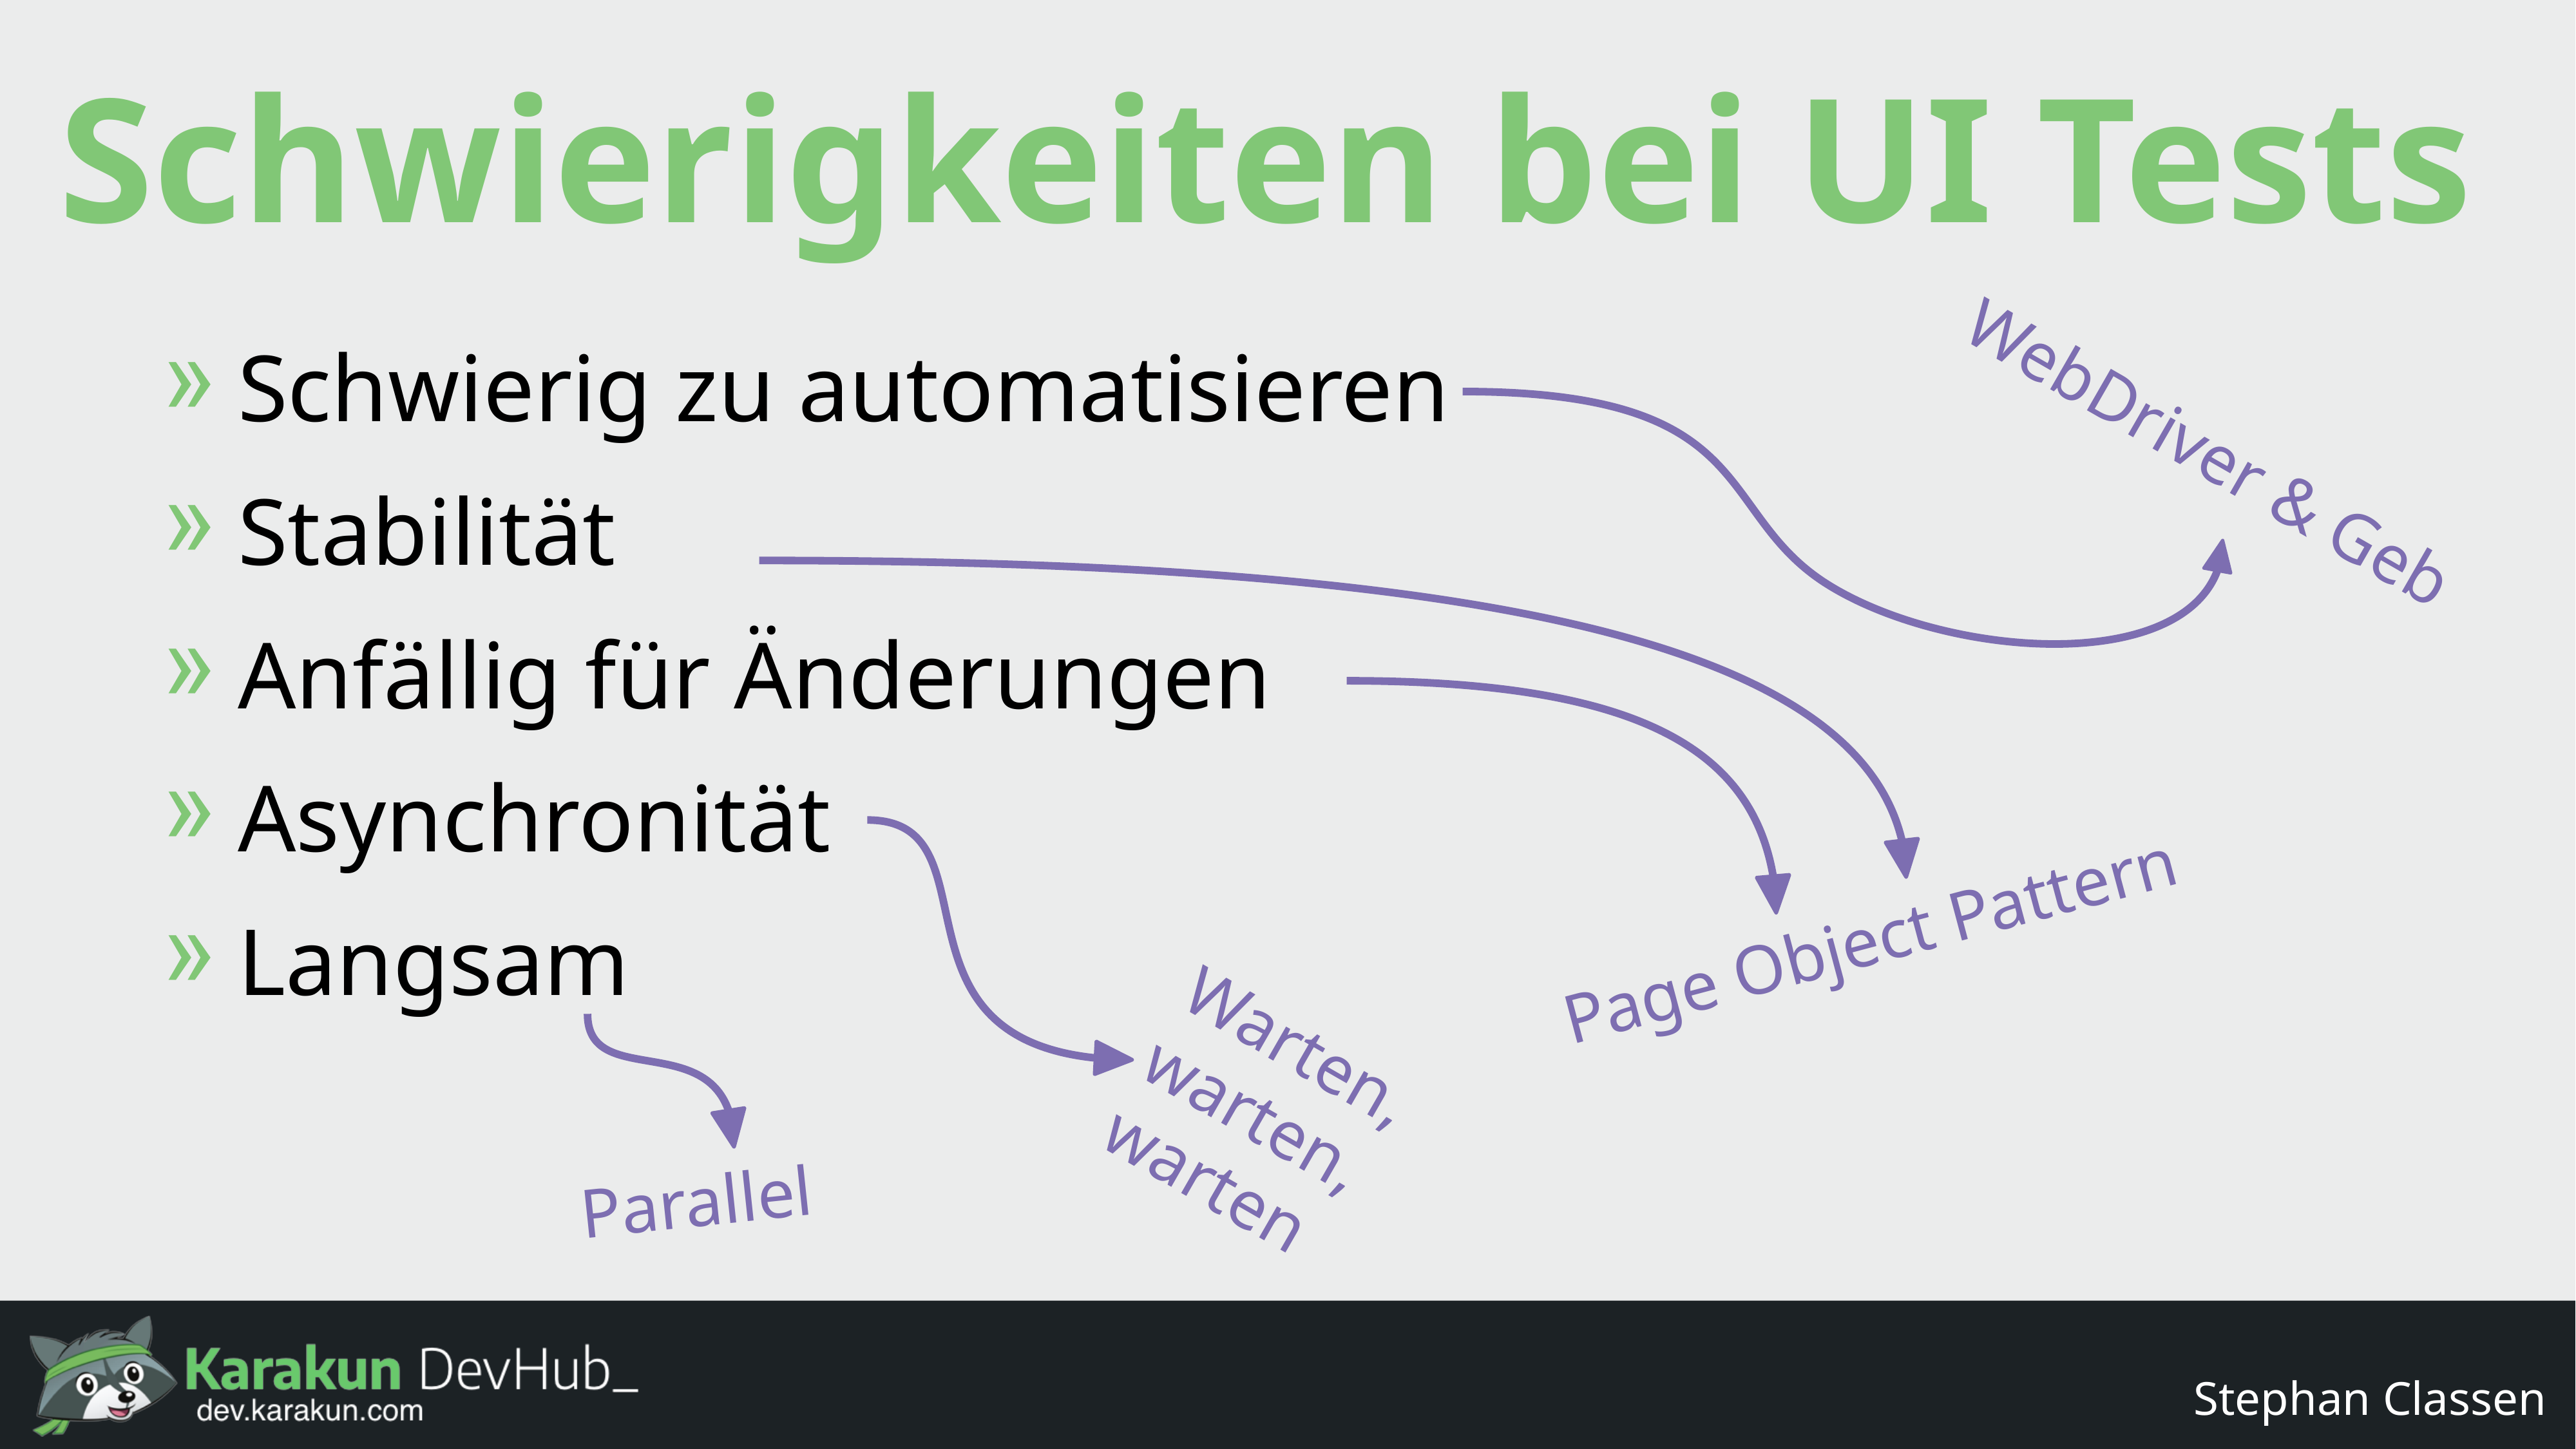

Schwierigkeiten bei UI Tests
Schwierig zu automatisieren
Stabilität
Anfällig für Änderungen
Asynchronität
Langsam
WebDriver & Geb
Page Object Pattern
Warten,
warten,
warten
Parallel
Stephan Classen
ddddd